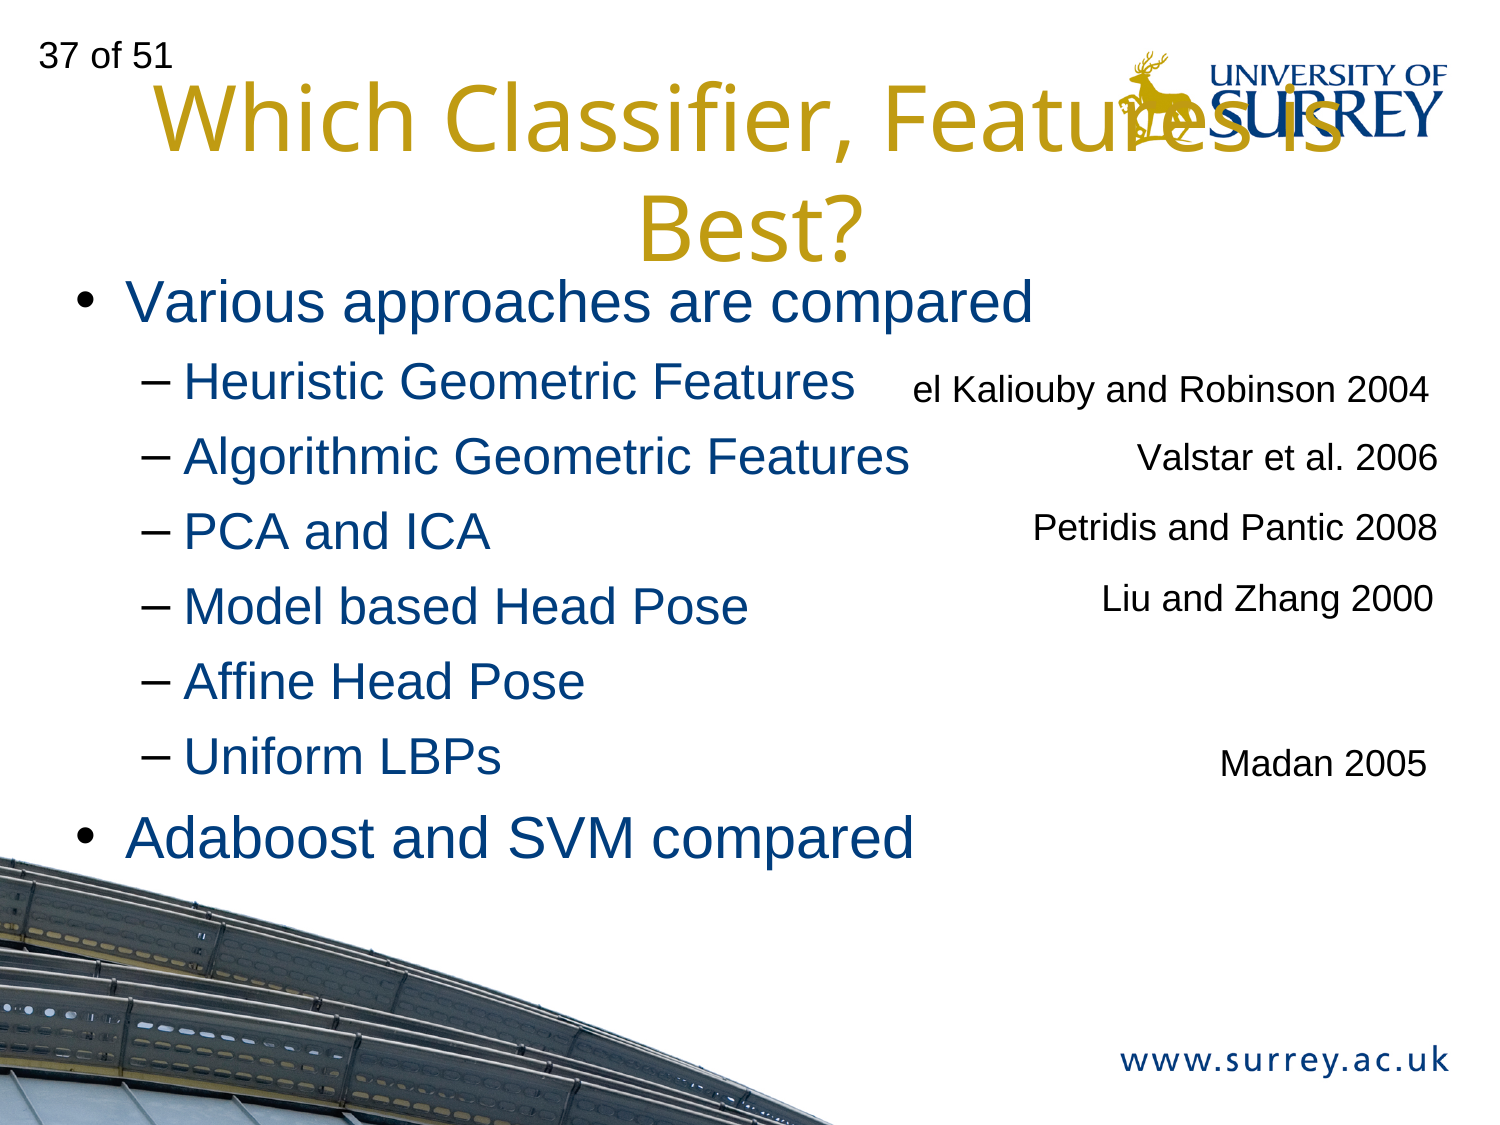

# Which Classifier, Features is Best?
Various approaches are compared
Heuristic Geometric Features
Algorithmic Geometric Features
PCA and ICA
Model based Head Pose
Affine Head Pose
Uniform LBPs
Adaboost and SVM compared
el Kaliouby and Robinson 2004
Valstar et al. 2006
Petridis and Pantic 2008
Liu and Zhang 2000
Madan 2005